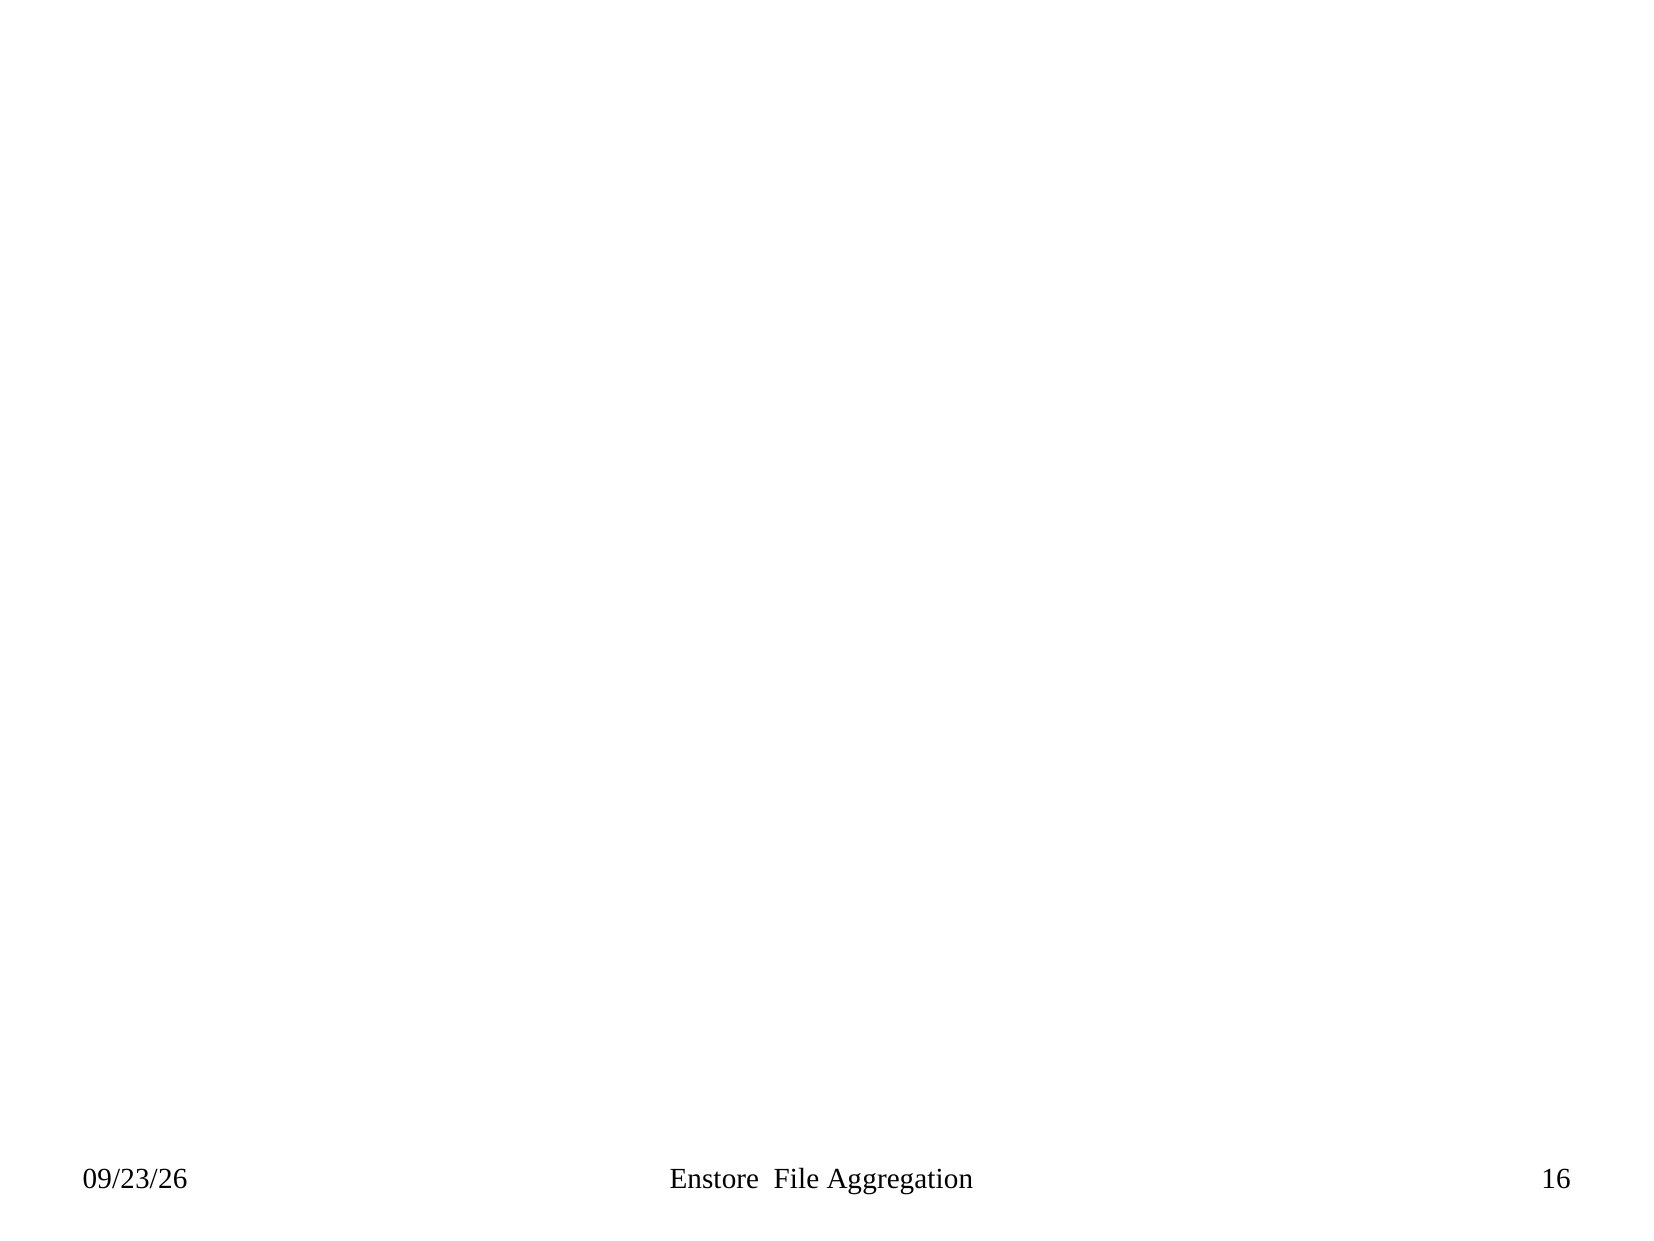

# New configuration entries (cont.)
Dispatcher (unique):
configdict['dispatcher'] = {
 'host': 'dmsen02.fnal.gov',
 'port': 5603,
 'logname':'DISP',
 'queue_work': 'policy_engine', # input queue name for events (from file clerk)
 'queue_reply': 'file_clerk',
 'migrator_work': 'migrator', # common migrators input queue name
 'migrator_reply': 'migrator_reply', # common migrators reply queue name
 'policy_file': "/home/enstore/policy_files/lmd_policy.py",
 'max_time_in_cache': 600, # consider to purge files in cache if longer than this time
 'purge_watermarks':(.8, .4), # start purging if occupied > .8, stop if .4
 }
Enstore File Aggregation
16